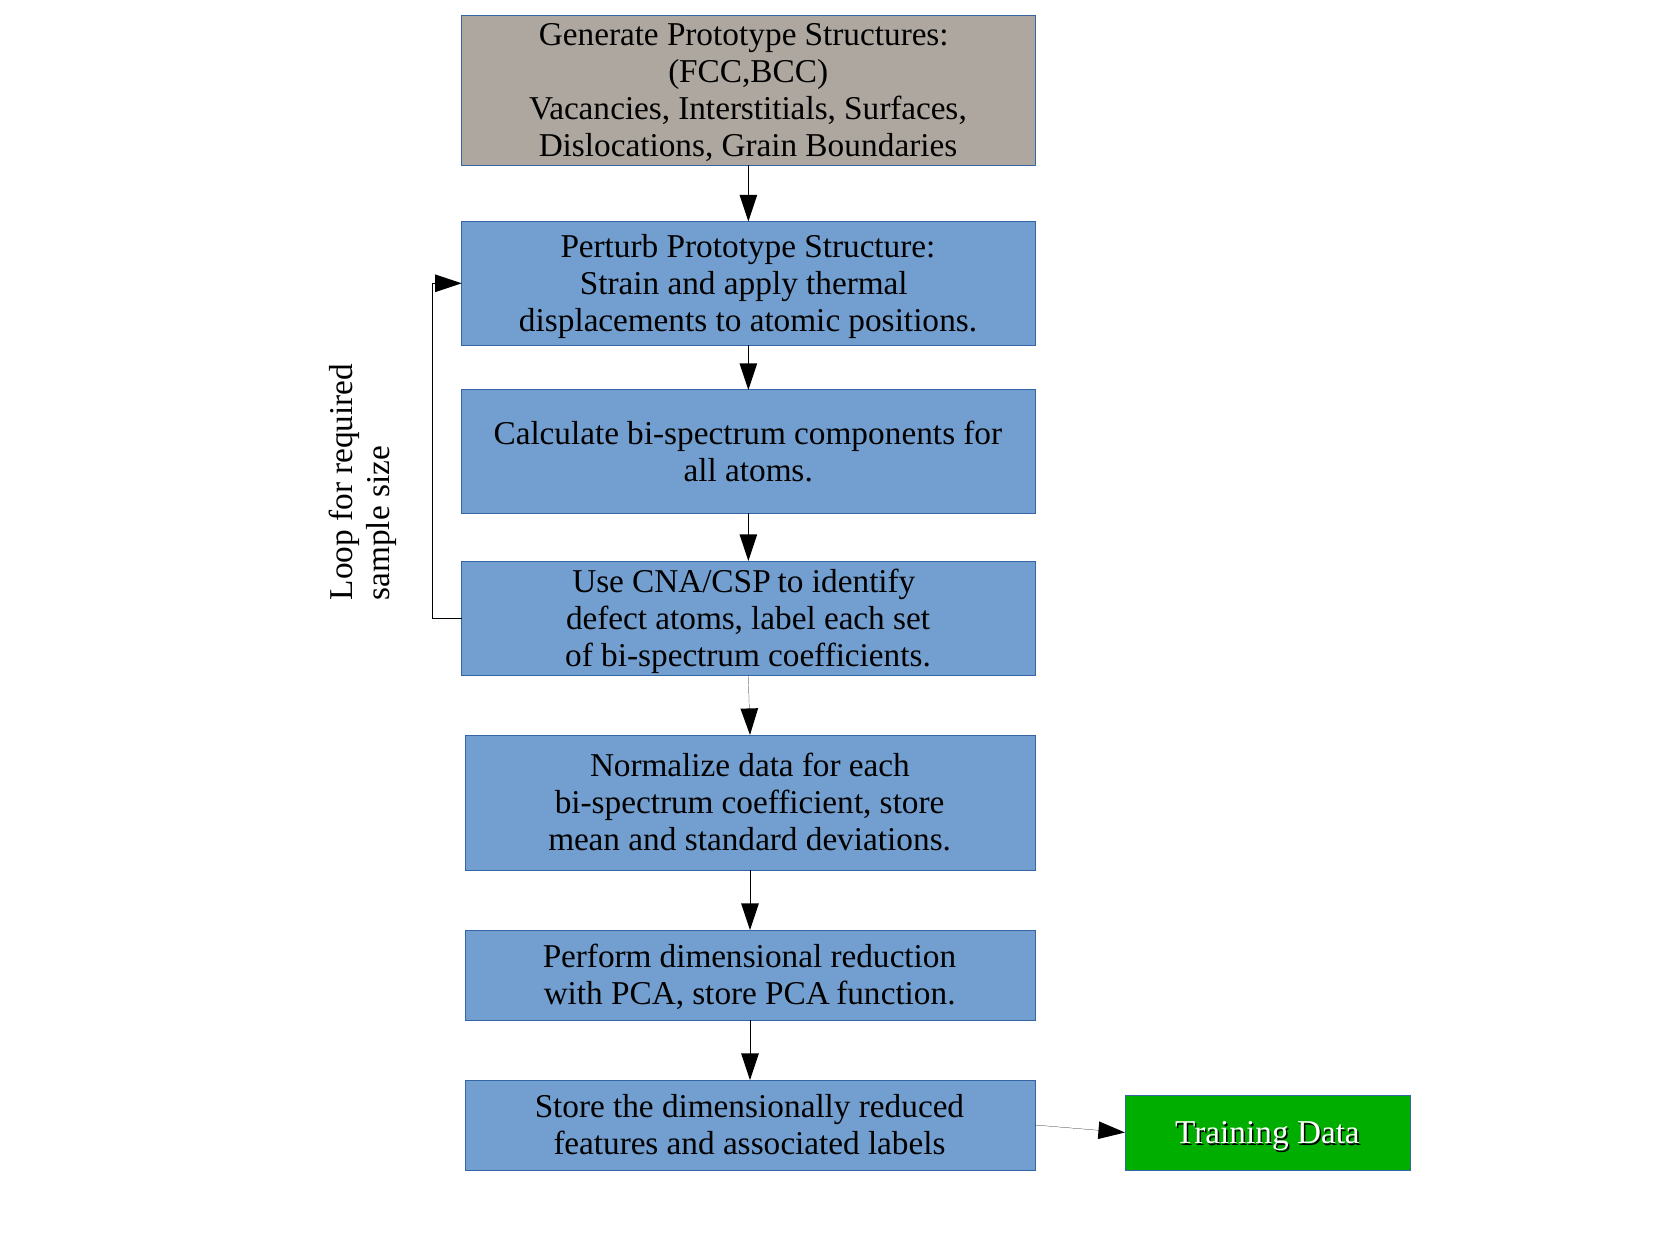

Generate Prototype Structures:
(FCC,BCC)
Vacancies, Interstitials, Surfaces,
Dislocations, Grain Boundaries
Perturb Prototype Structure:
Strain and apply thermal
displacements to atomic positions.
Calculate bi-spectrum components for
all atoms.
Loop for required sample size
Use CNA/CSP to identify
defect atoms, label each set
of bi-spectrum coefficients.
Normalize data for each
bi-spectrum coefficient, store
mean and standard deviations.
Perform dimensional reduction
with PCA, store PCA function.
Store the dimensionally reduced
features and associated labels
Training Data